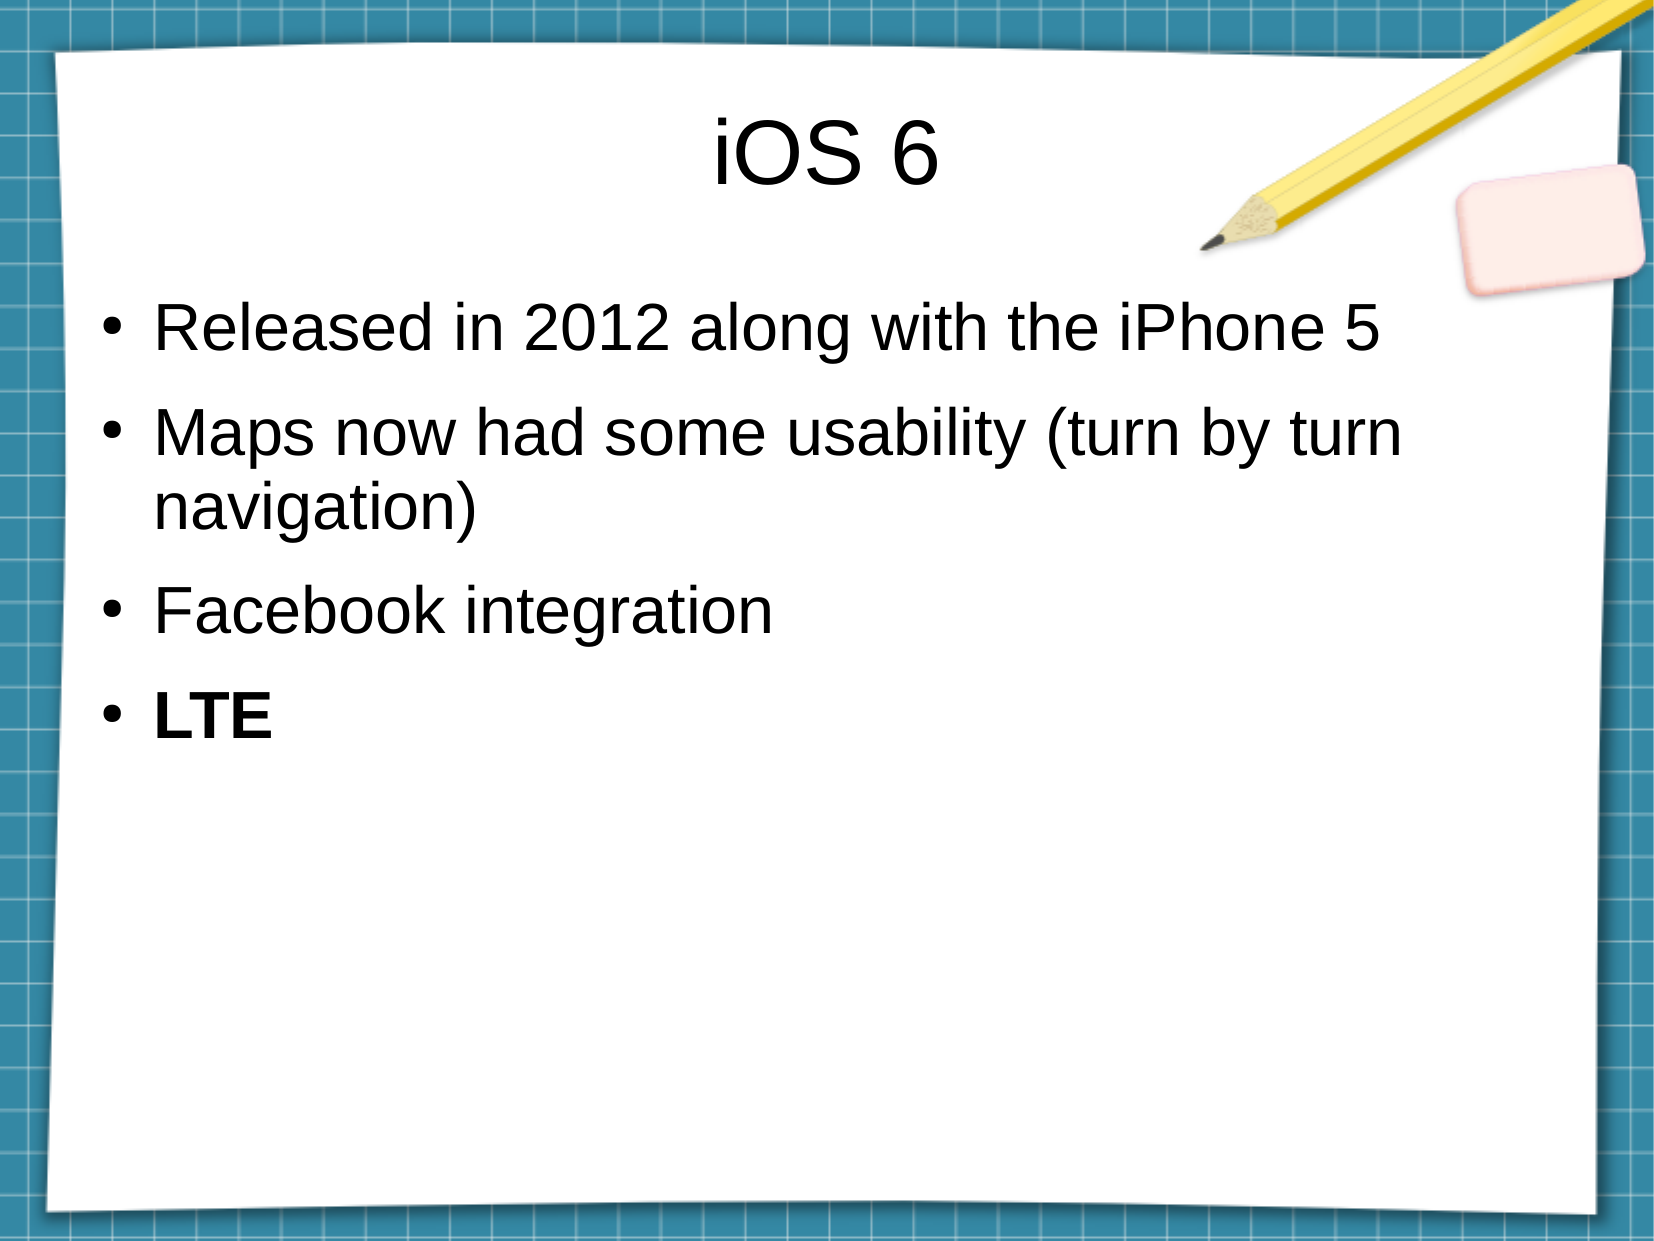

# iOS 6
Released in 2012 along with the iPhone 5
Maps now had some usability (turn by turn navigation)
Facebook integration
LTE